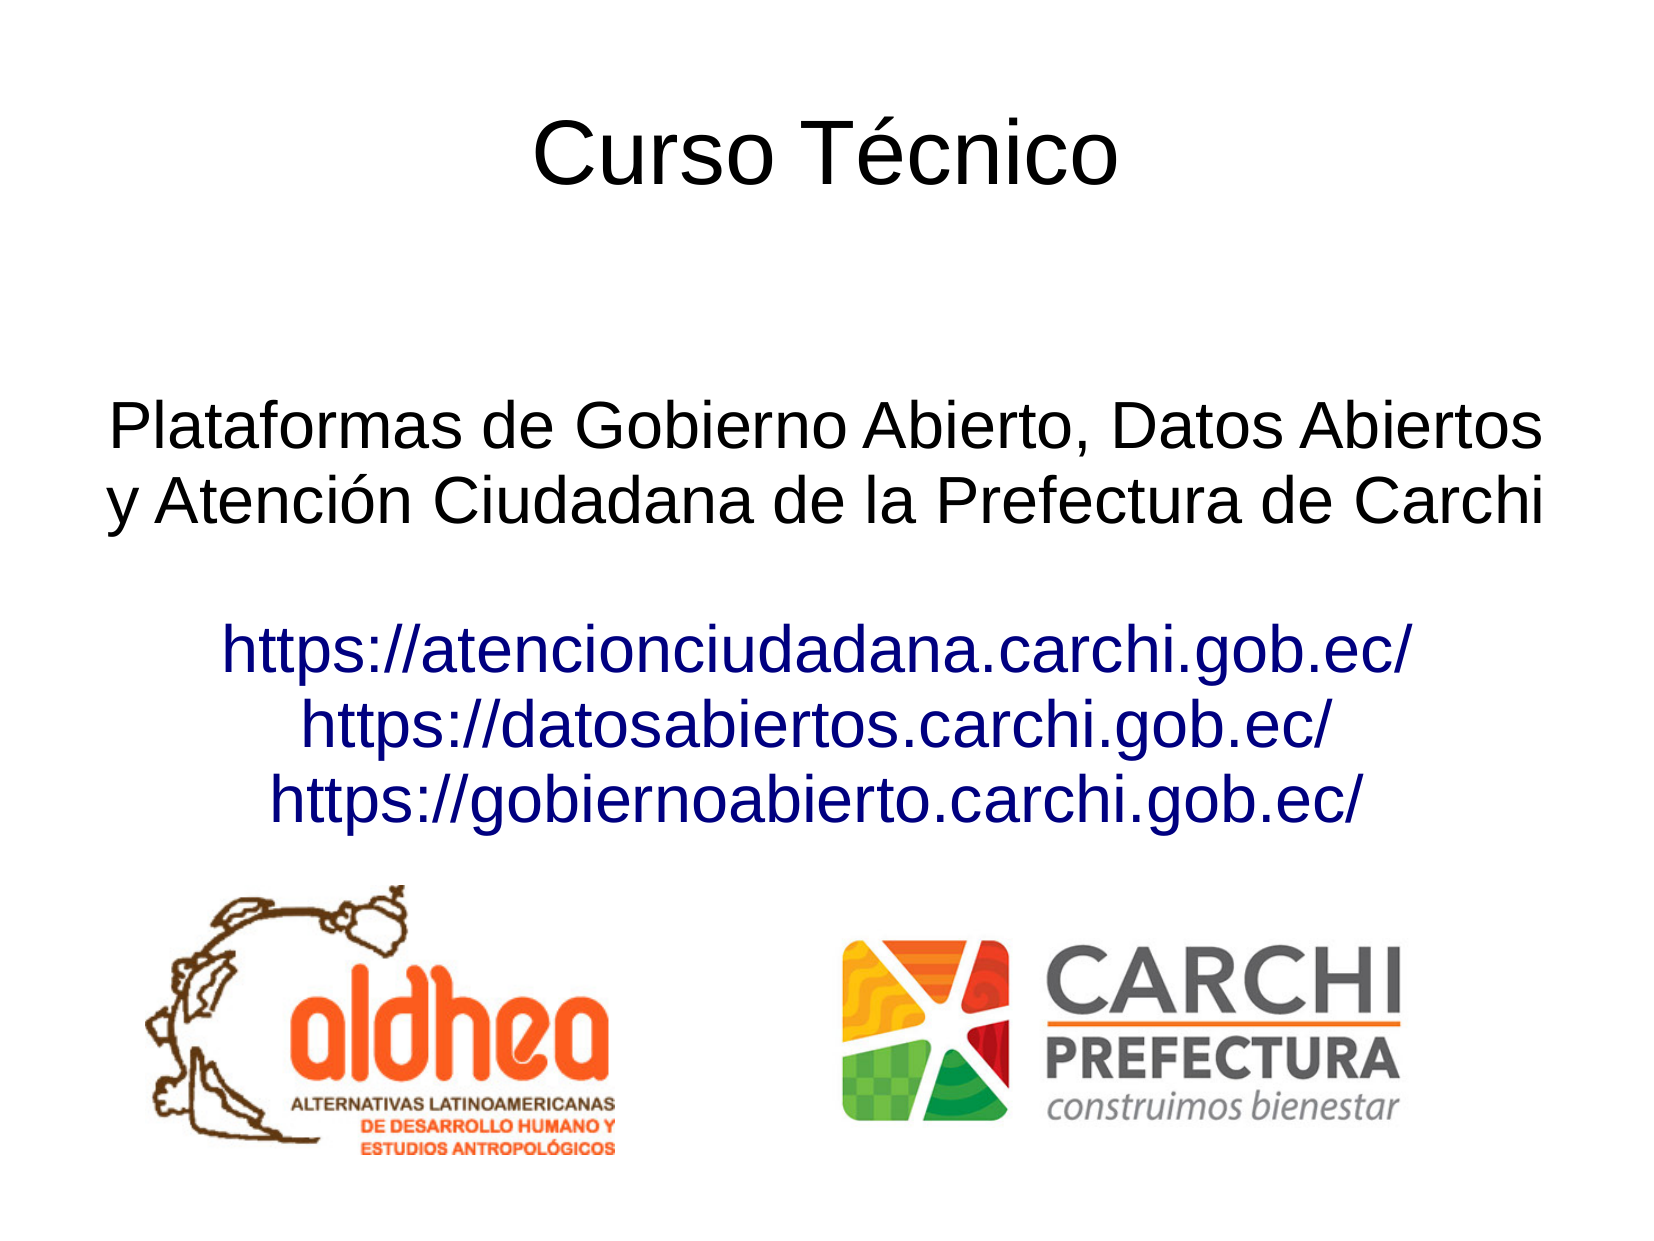

# Curso Técnico
Plataformas de Gobierno Abierto, Datos Abiertos y Atención Ciudadana de la Prefectura de Carchi
https://atencionciudadana.carchi.gob.ec/
https://datosabiertos.carchi.gob.ec/
https://gobiernoabierto.carchi.gob.ec/